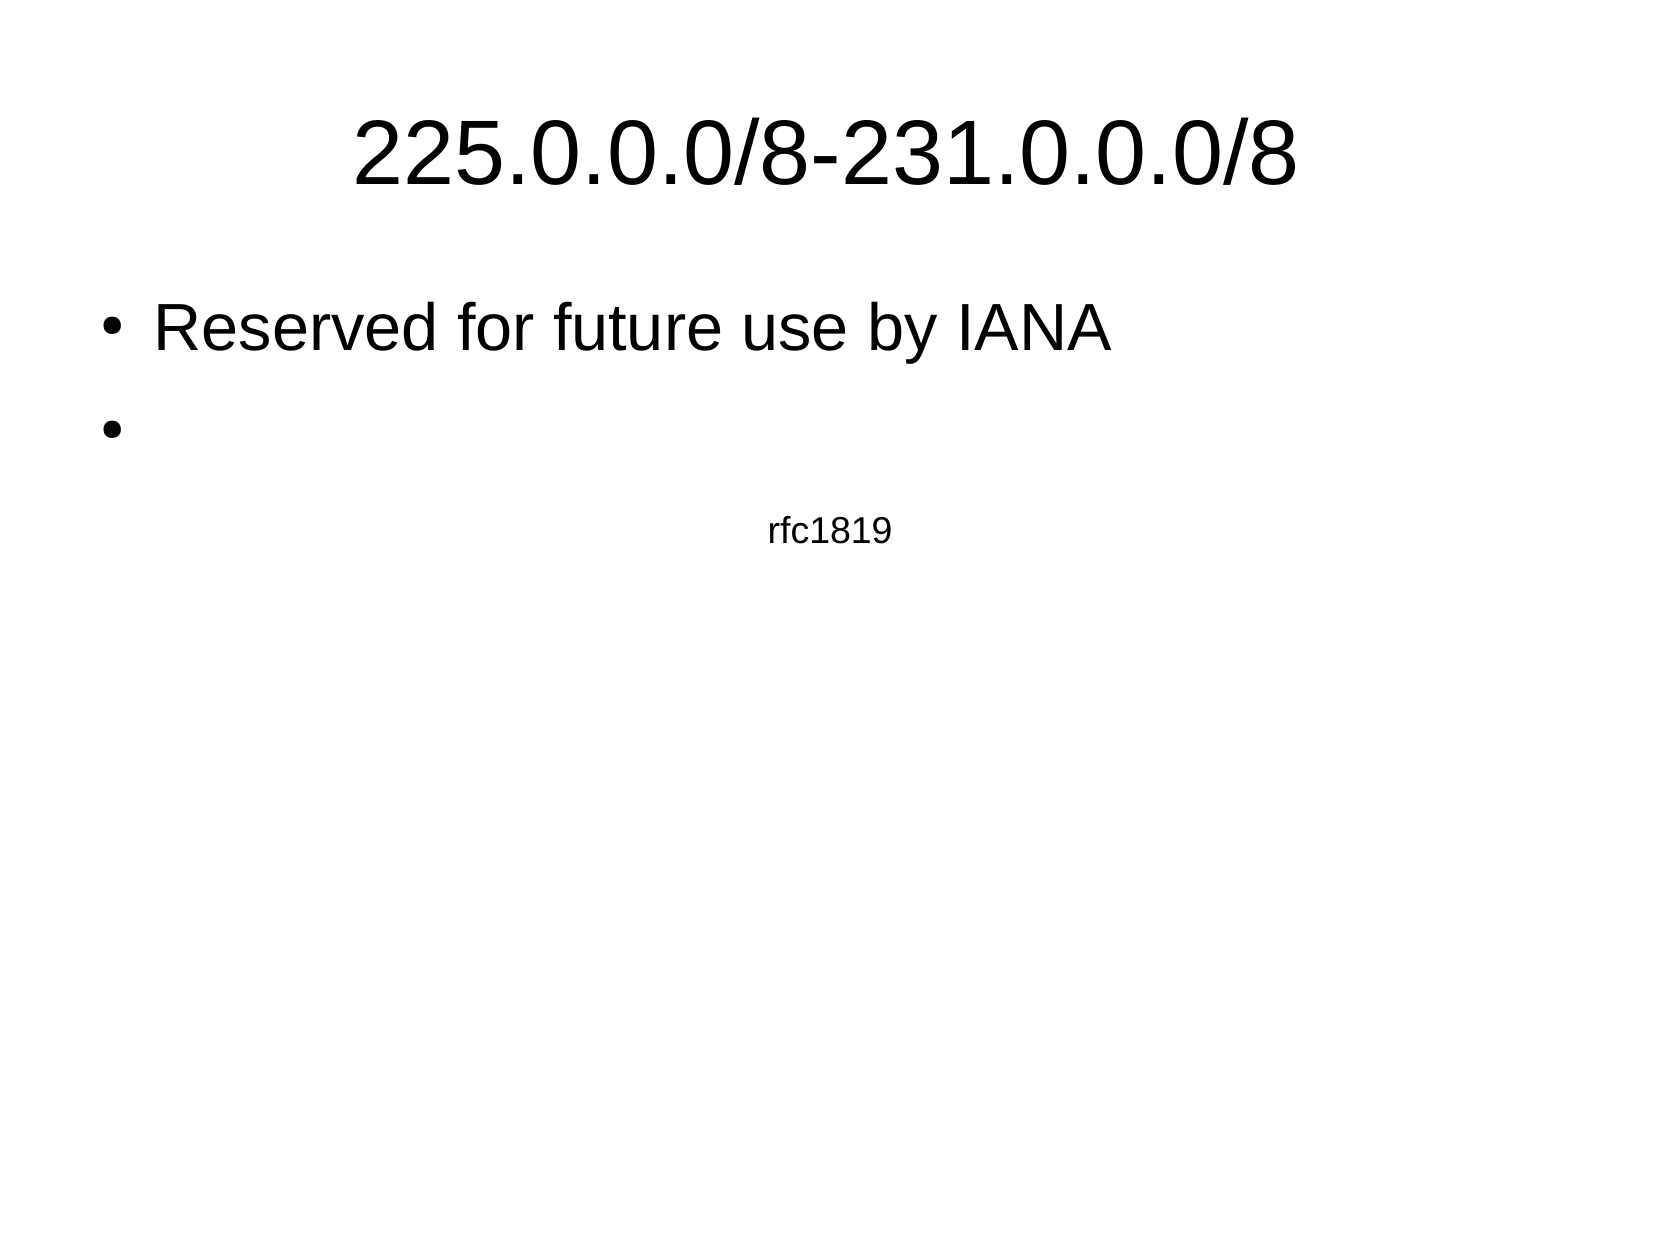

# 225.0.0.0/8-231.0.0.0/8
Reserved for future use by IANA
rfc1819